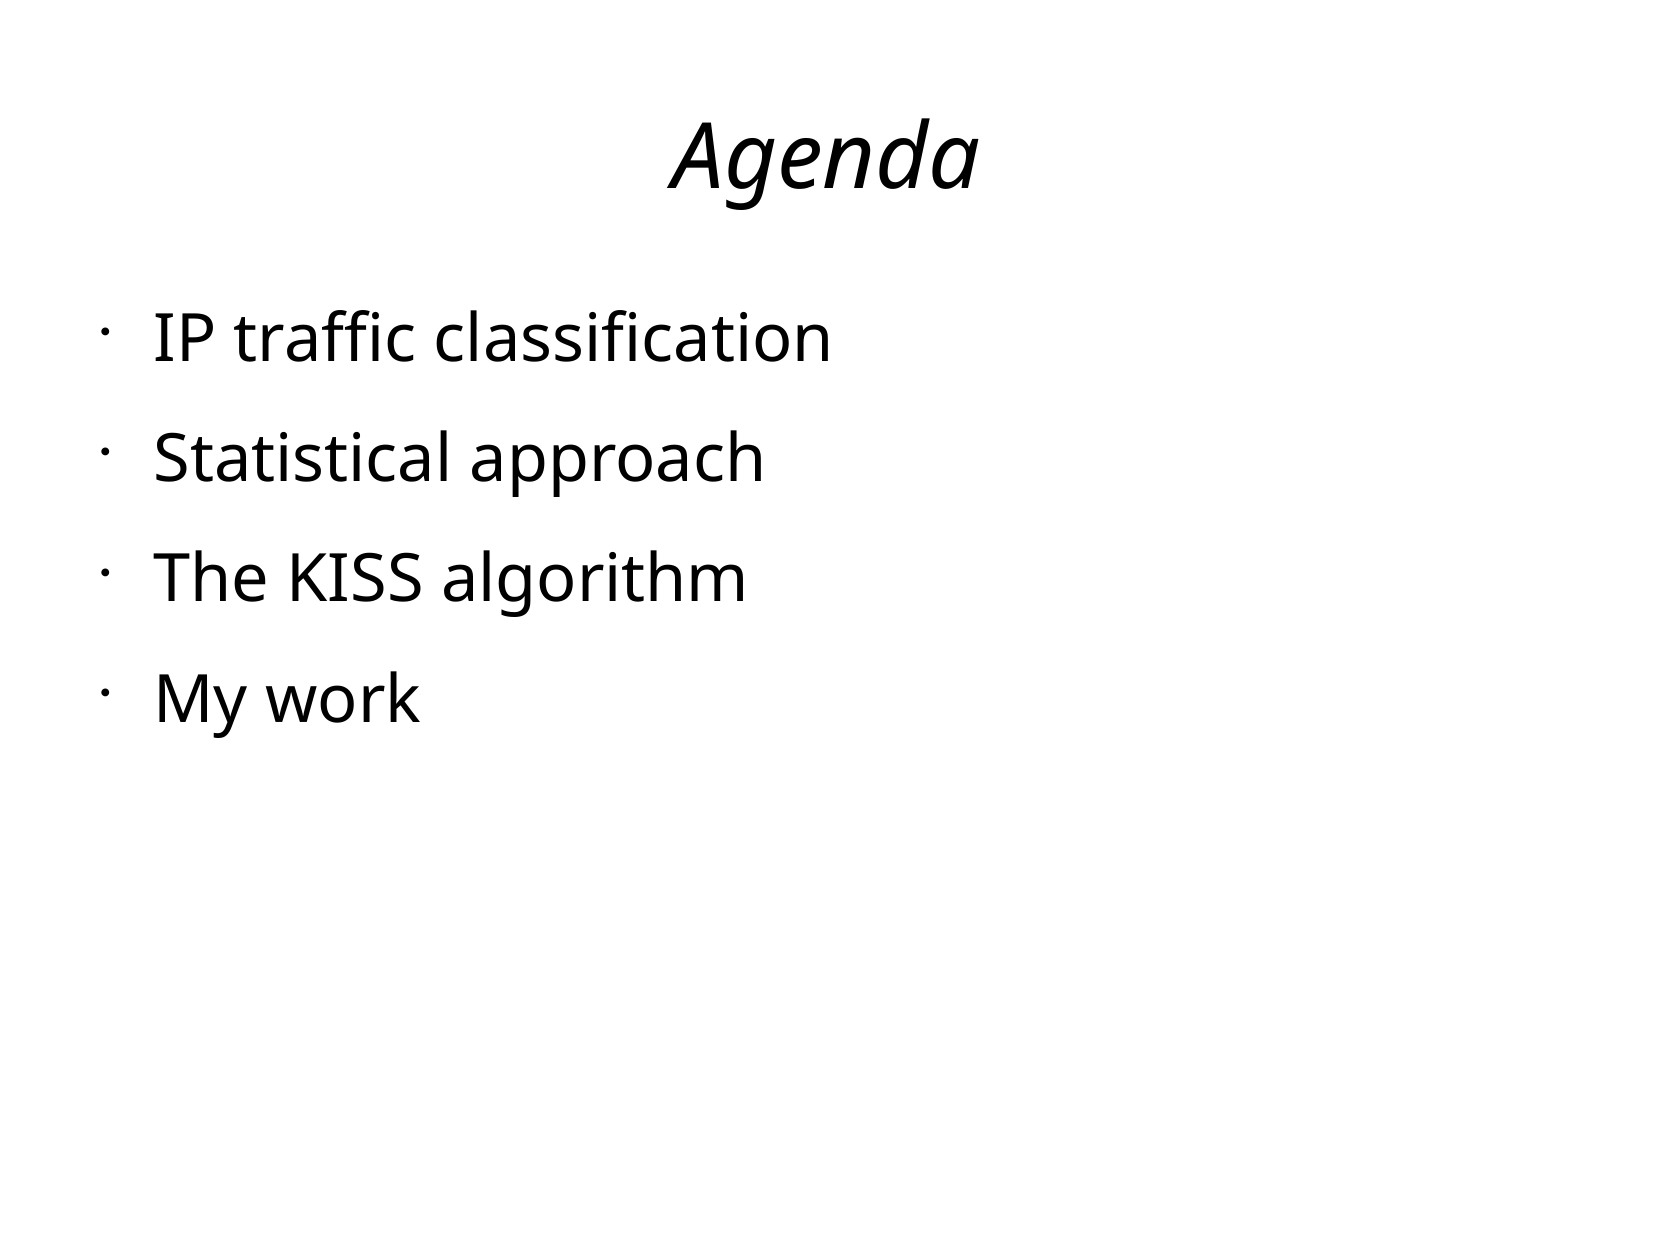

# Agenda
IP traffic classification
Statistical approach
The KISS algorithm
My work